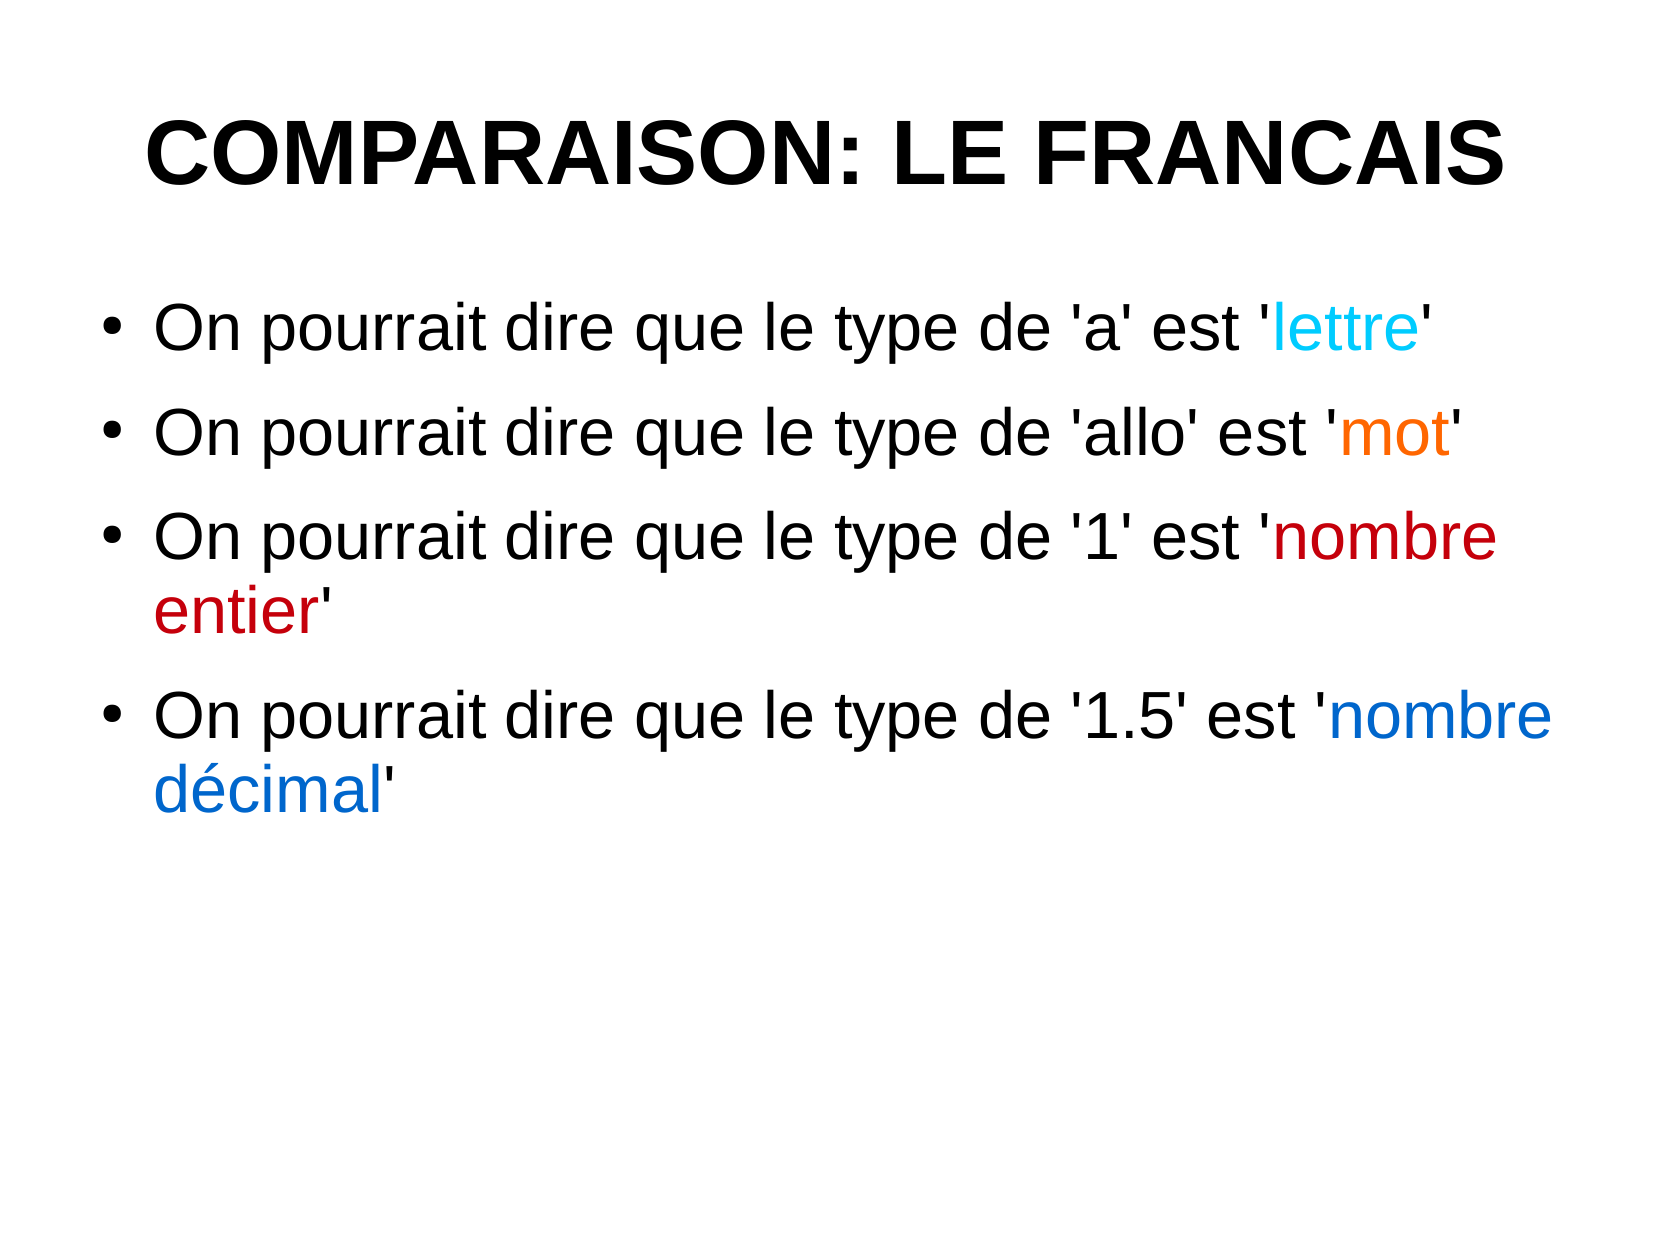

# COMPARAISON: LE FRANCAIS
On pourrait dire que le type de 'a' est 'lettre'
On pourrait dire que le type de 'allo' est 'mot'
On pourrait dire que le type de '1' est 'nombre entier'
On pourrait dire que le type de '1.5' est 'nombre décimal'